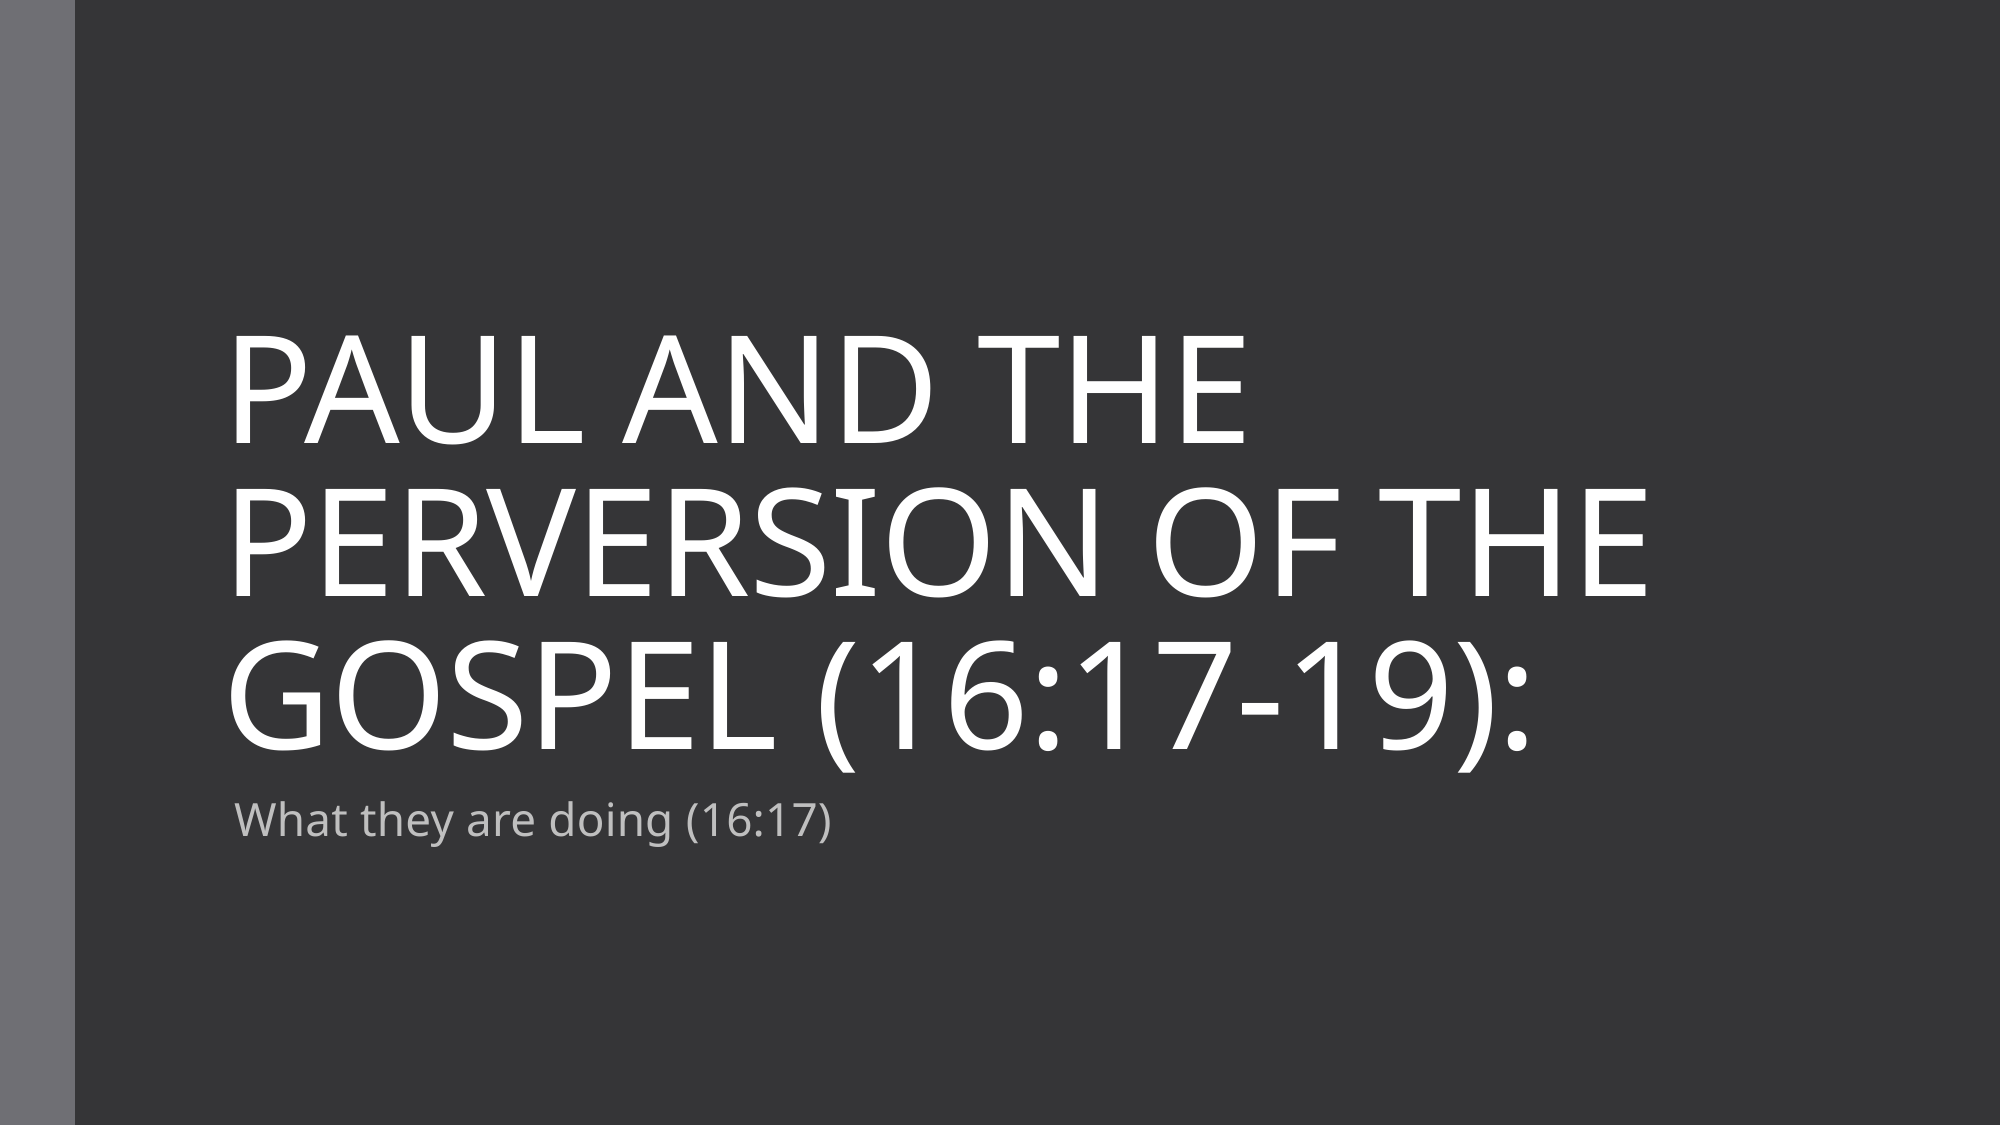

# PAUL AND THE PERVERSION OF THE GOSPEL (16:17-19):
 What they are doing (16:17)